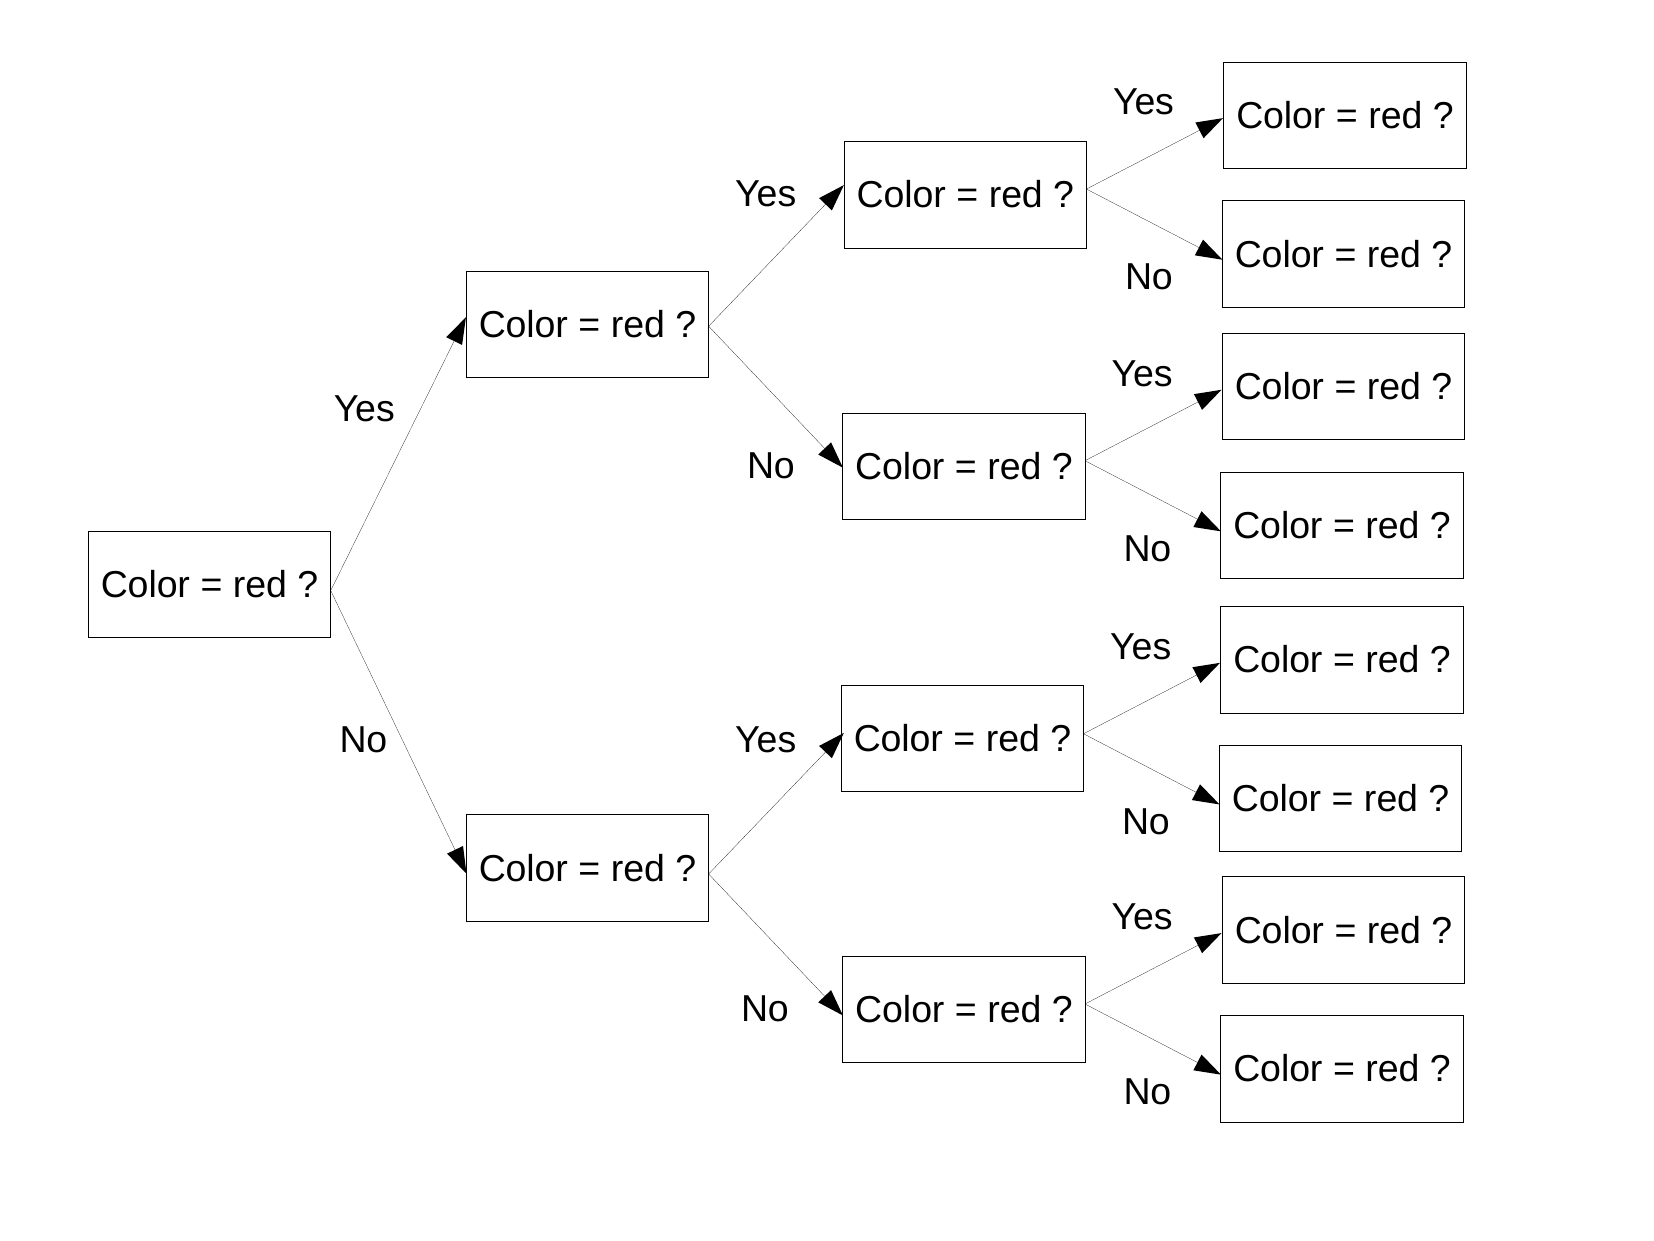

Color = red ?
Yes
Color = red ?
Yes
Color = red ?
No
Color = red ?
Color = red ?
Yes
Yes
Color = red ?
No
Color = red ?
No
Color = red ?
Color = red ?
Yes
Color = red ?
No
Yes
Color = red ?
No
Color = red ?
Color = red ?
Yes
Color = red ?
No
Color = red ?
No